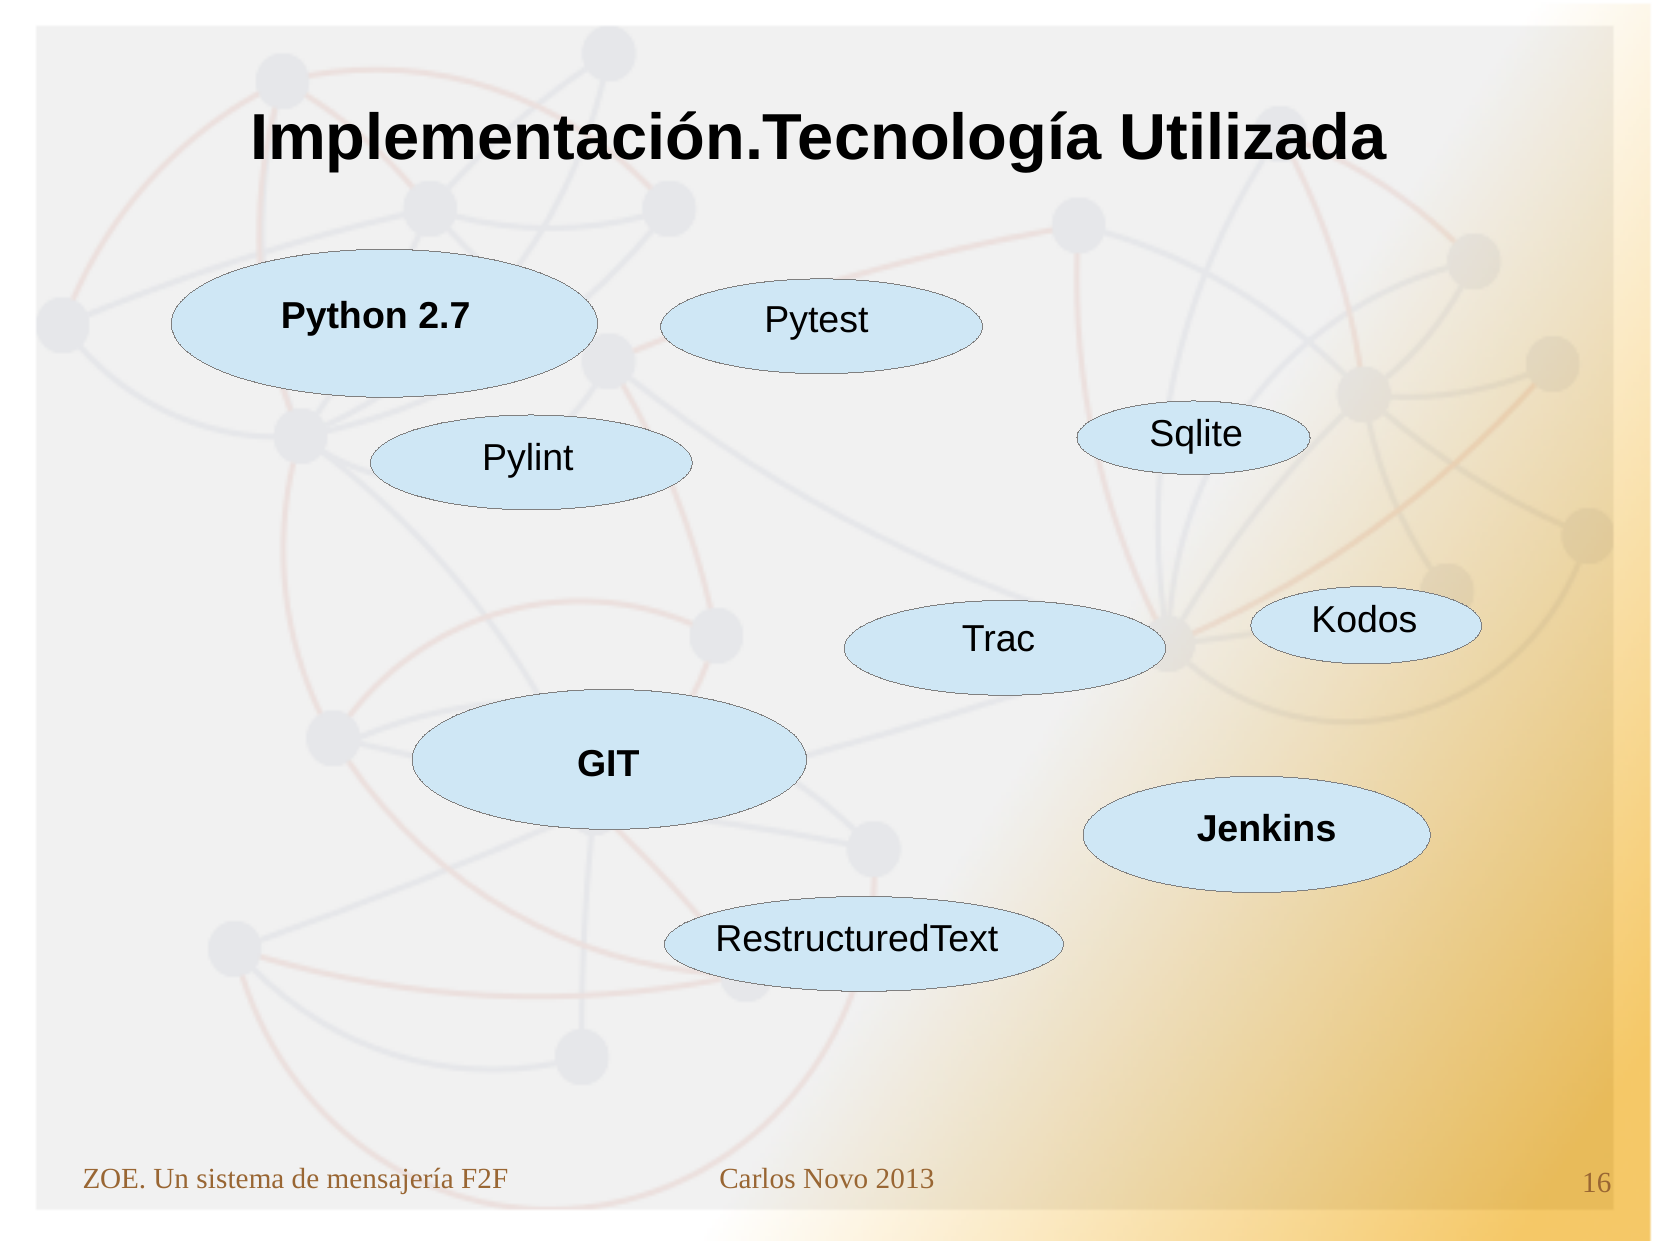

# Implementación.Tecnología Utilizada
Python 2.7
Pytest
Sqlite
Pylint
Kodos
Trac
GIT
GIT
Jenkins
RestructuredText
16